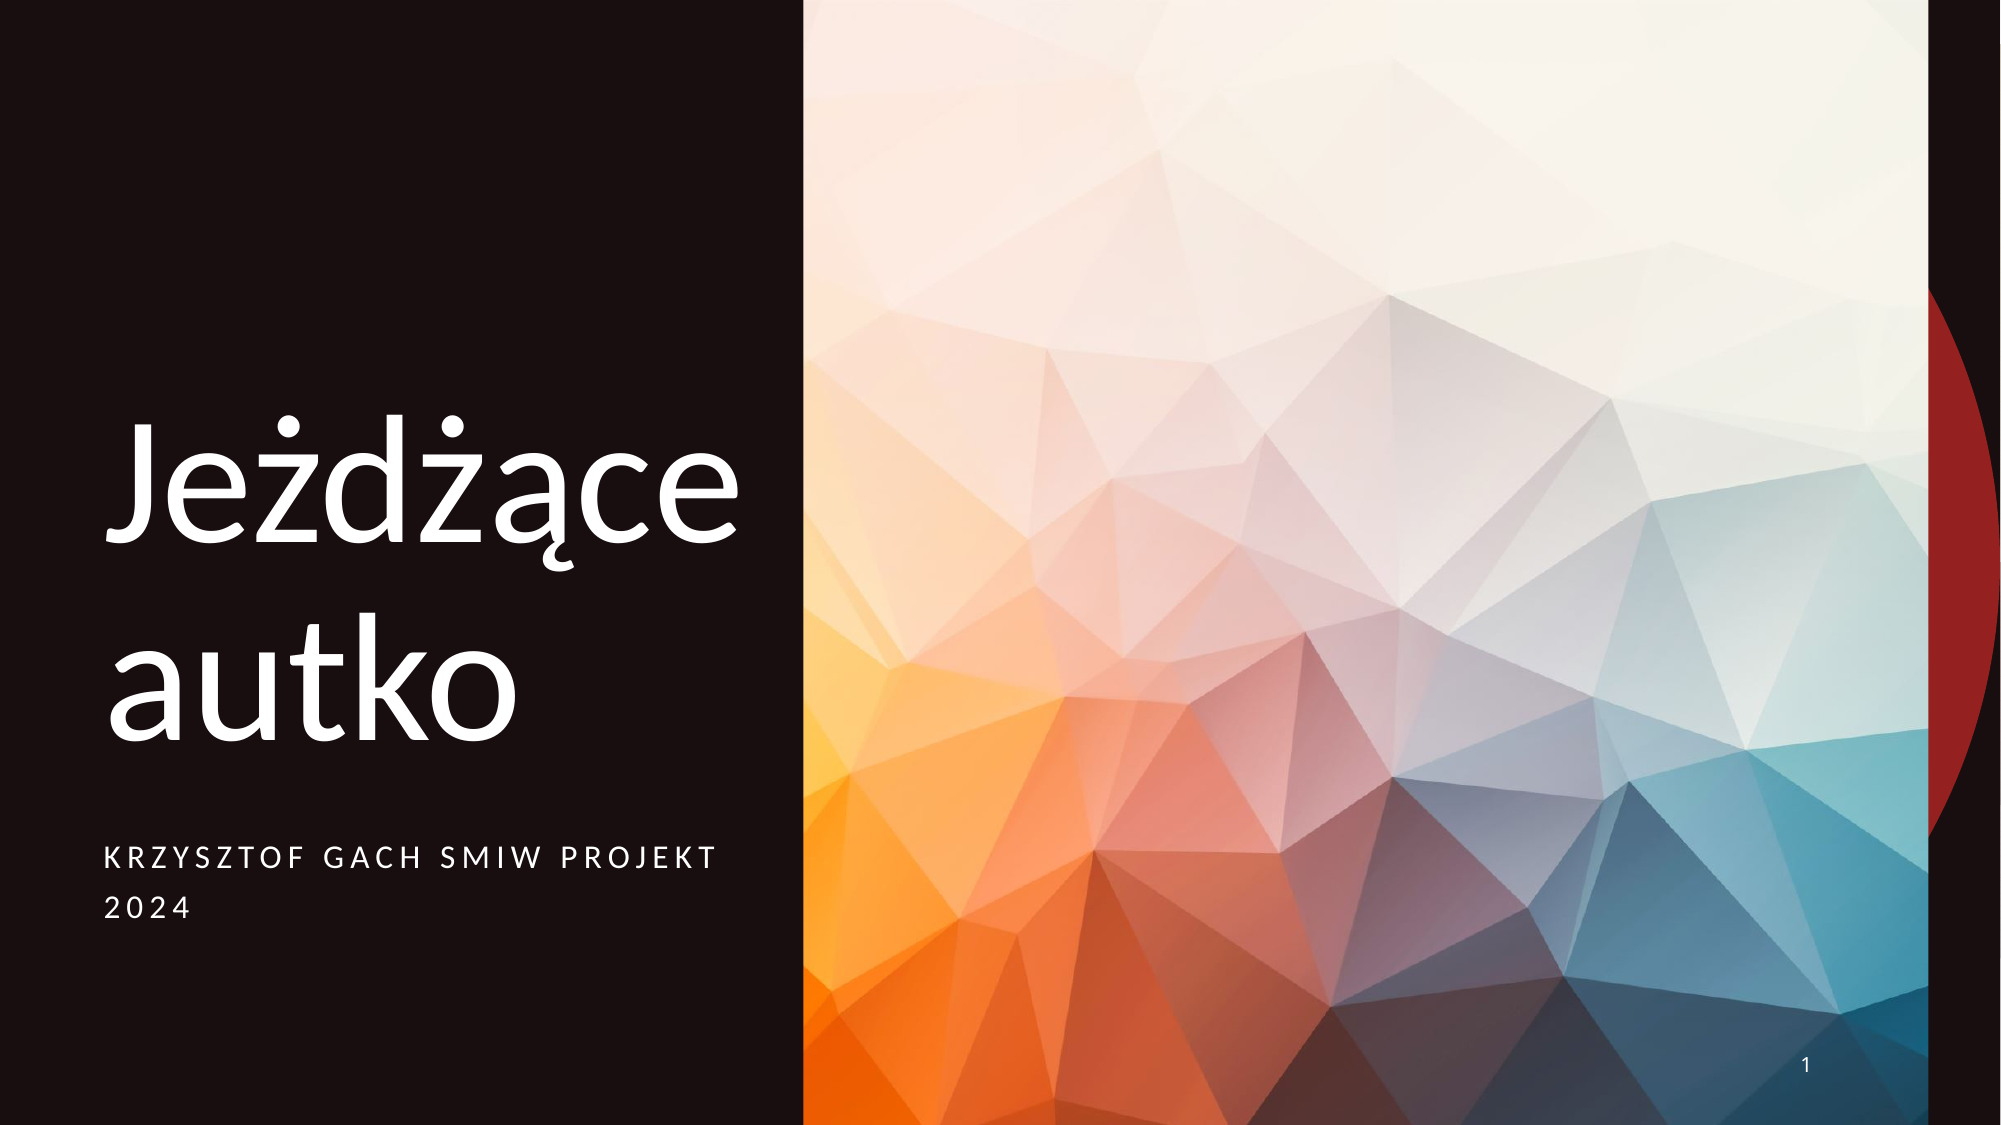

# Jeżdżące autko
Krzysztof gach smiw projekt 2024